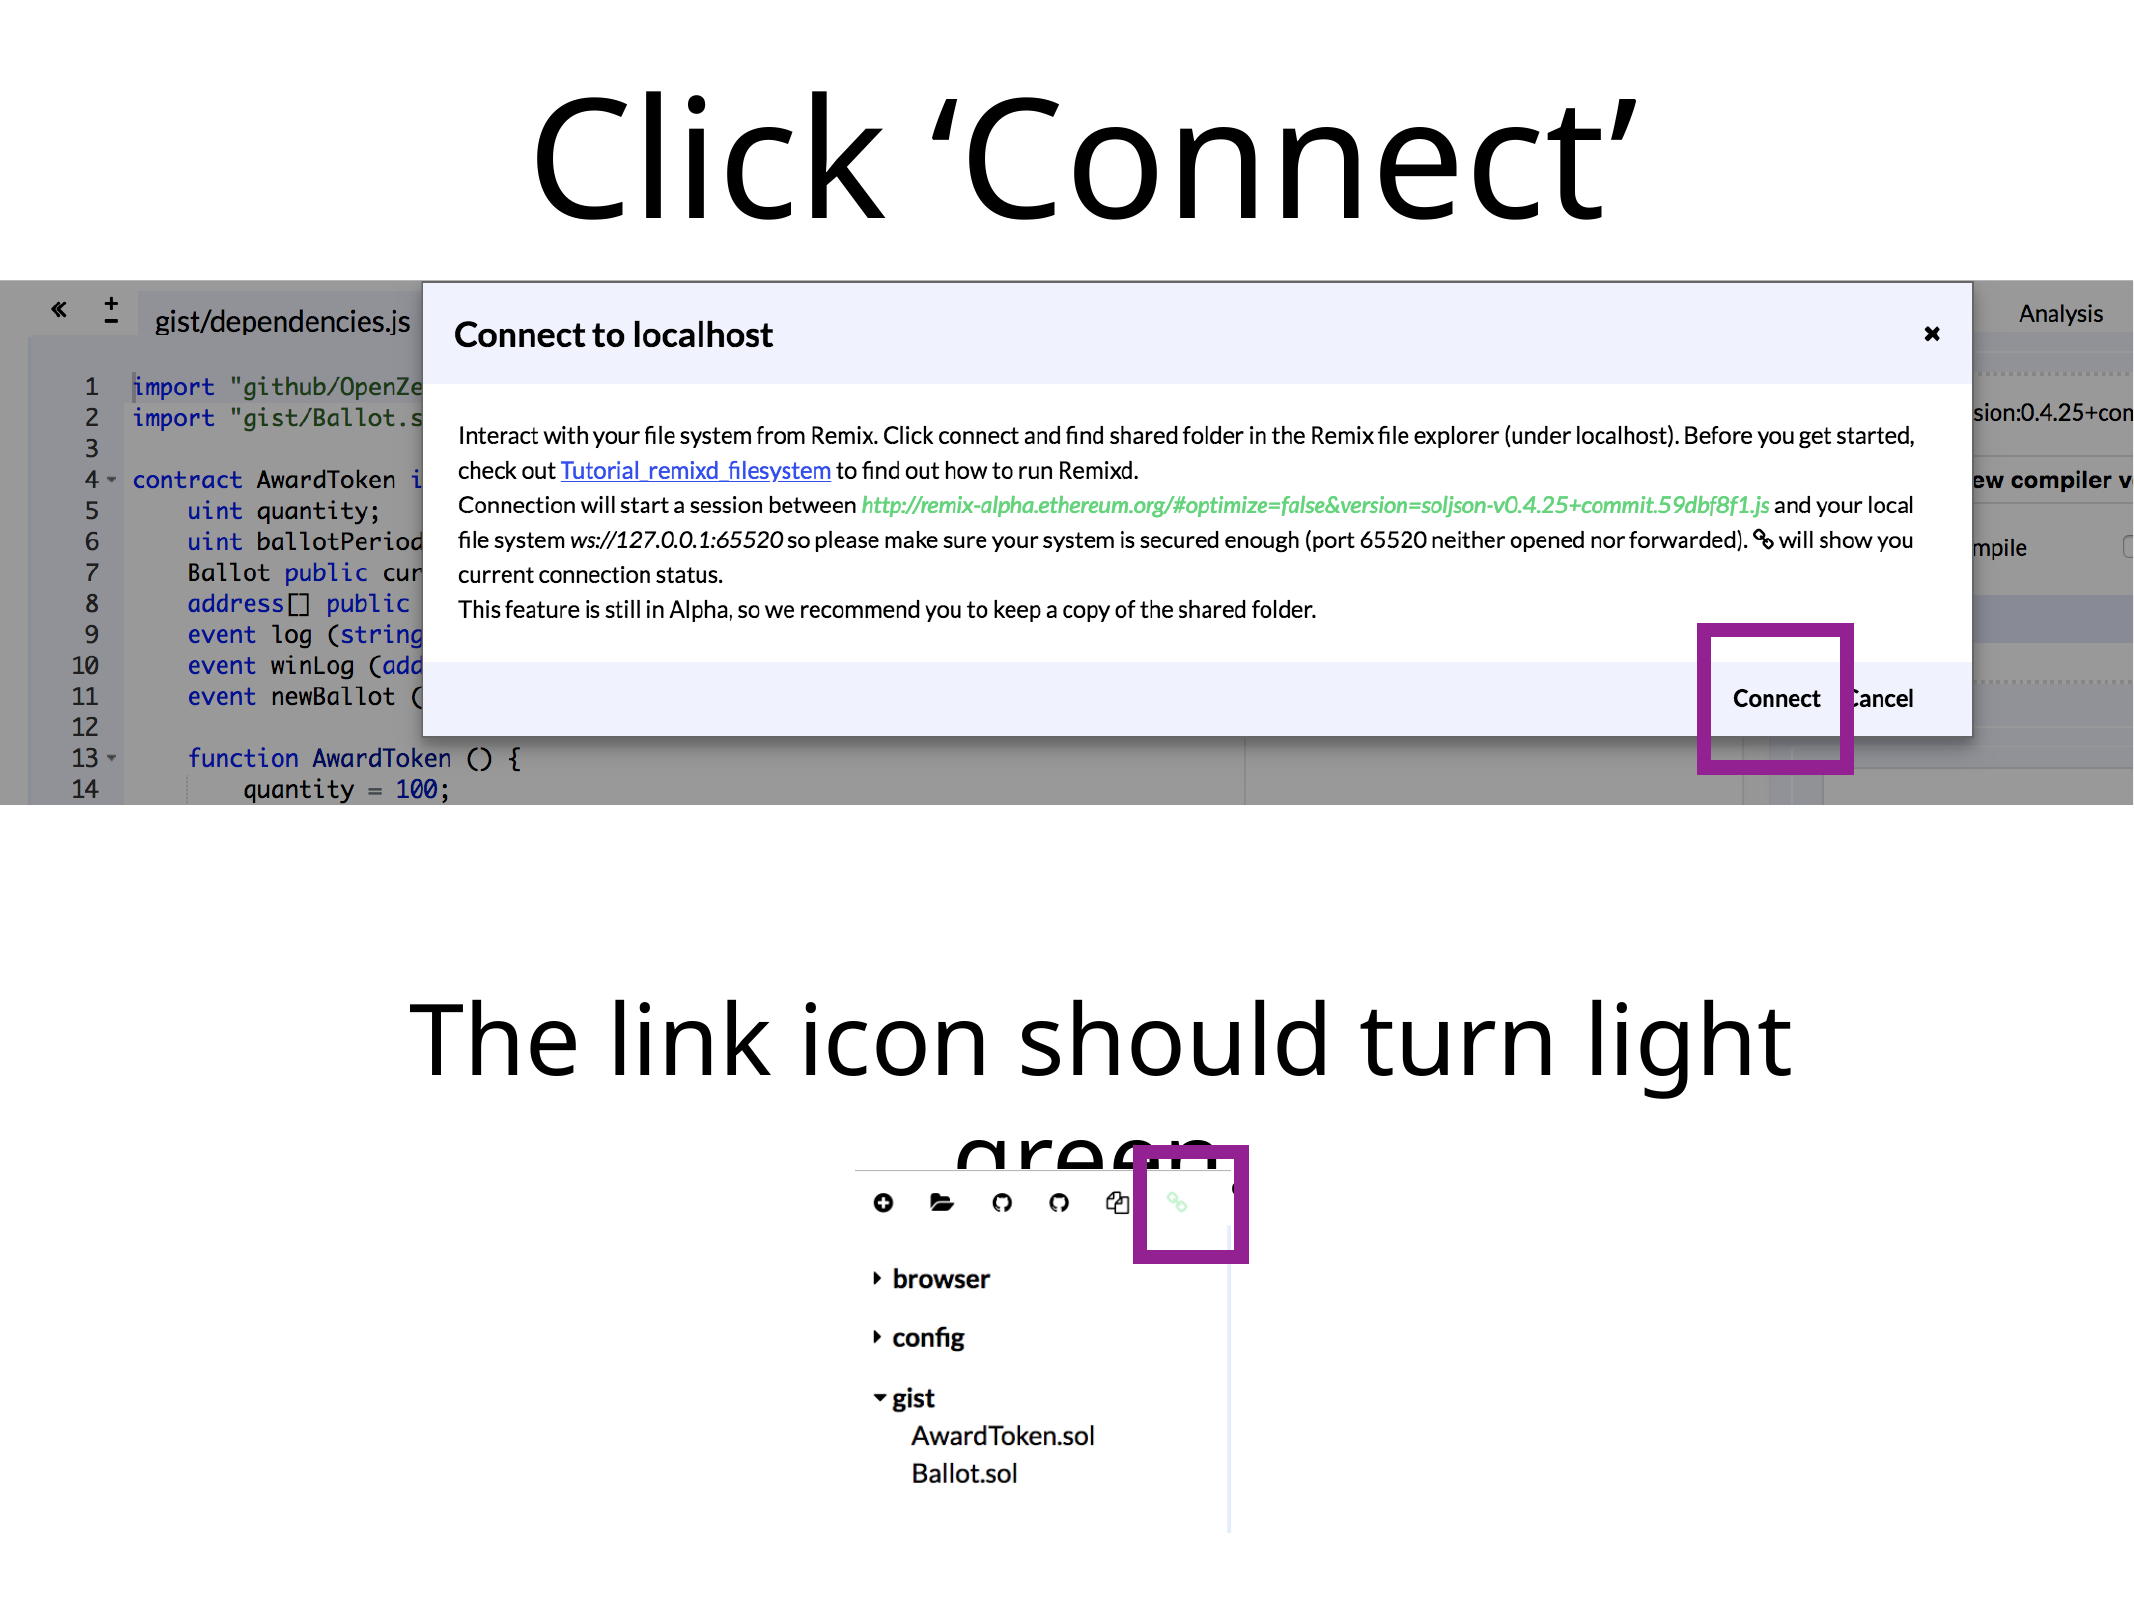

# Click ‘Connect’
The link icon should turn light green.